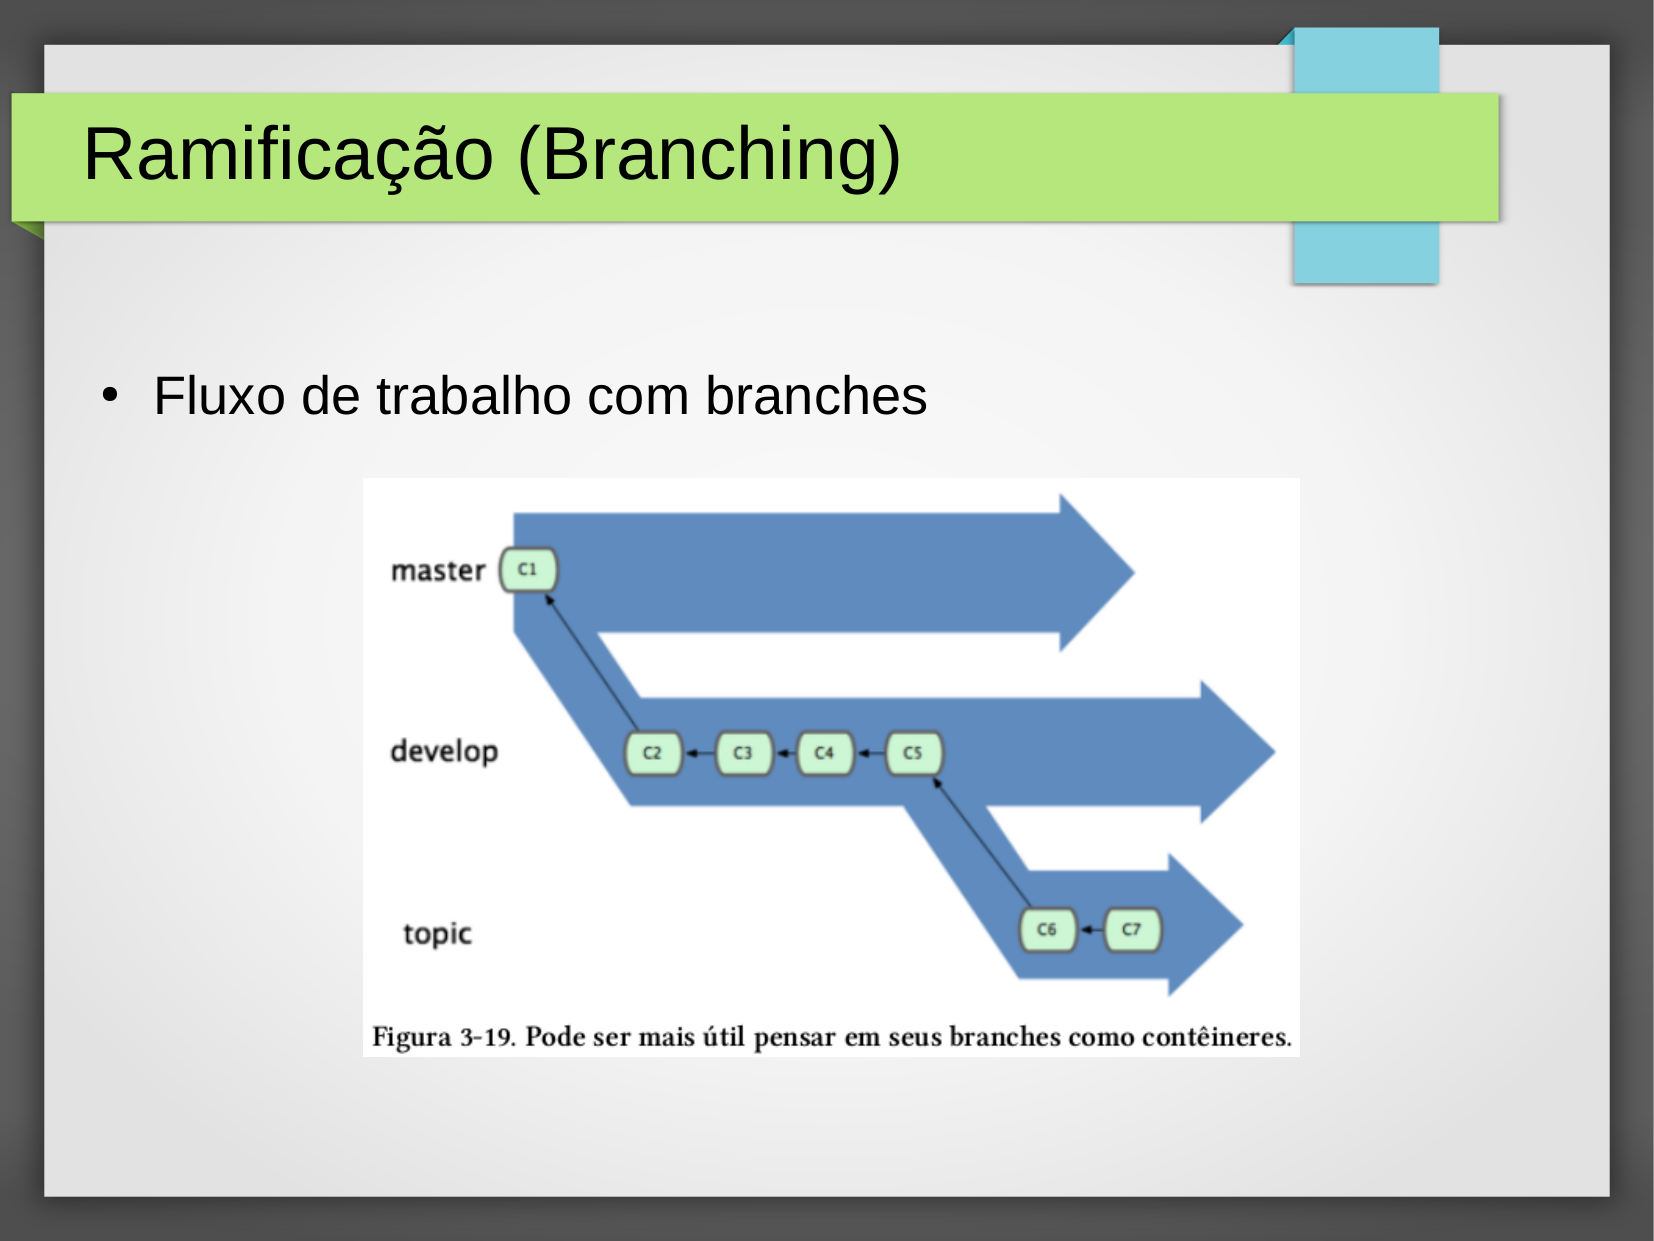

# Ramificação (Branching)
Fluxo de trabalho com branches